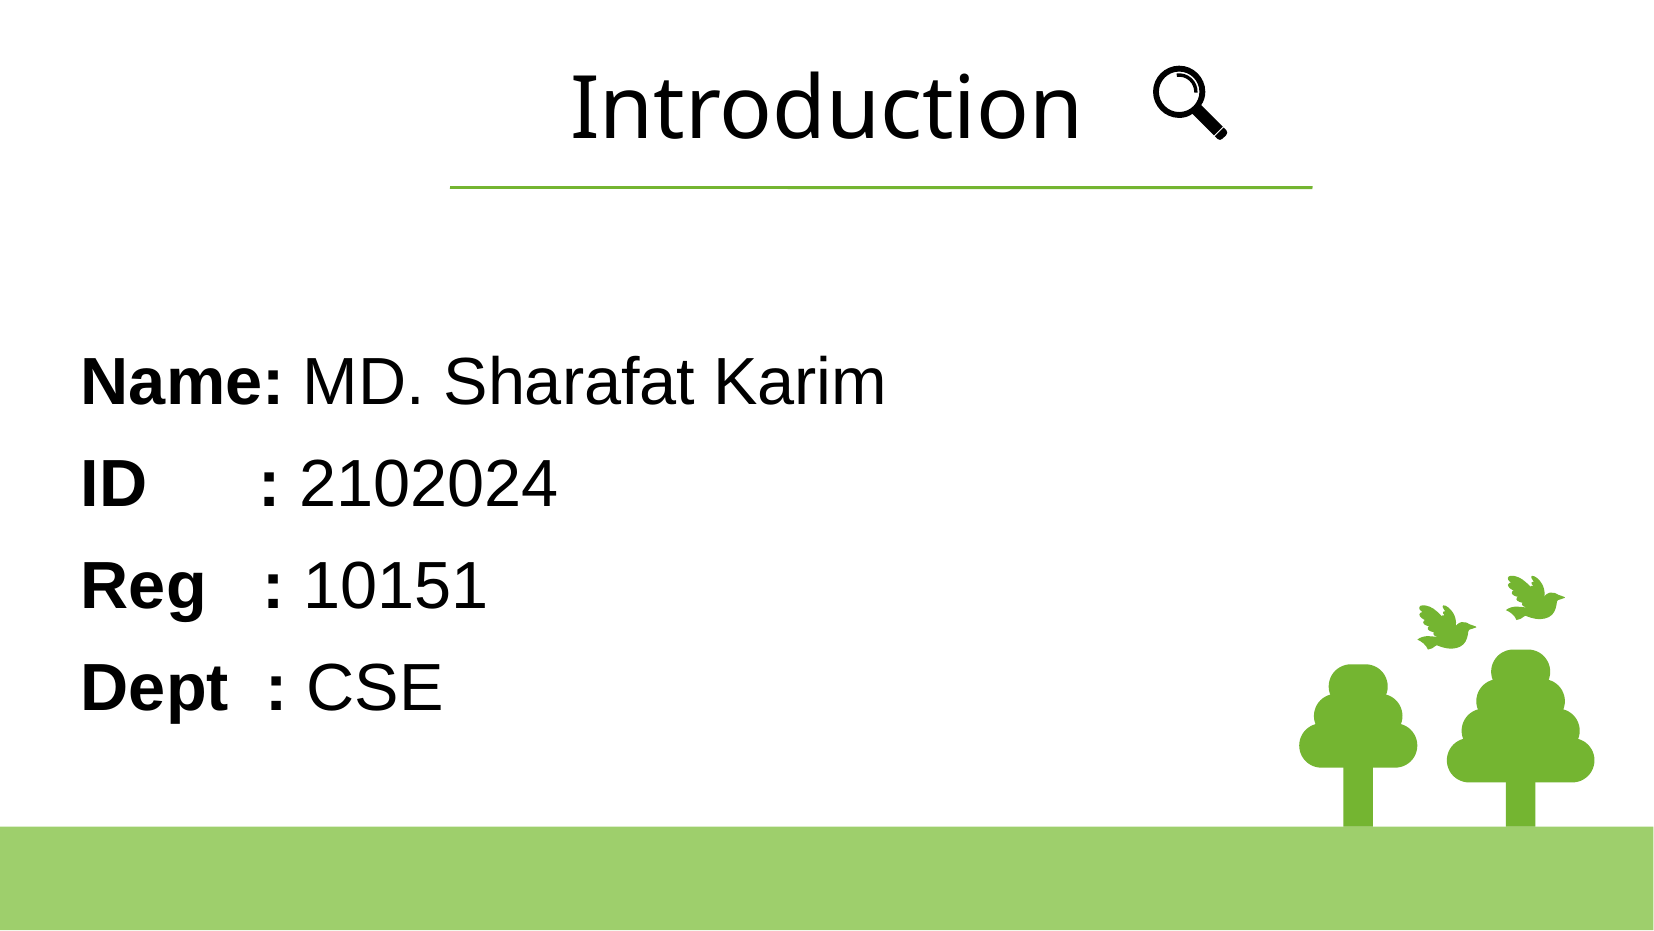

# Introduction
Name: MD. Sharafat Karim
ID : 2102024
Reg : 10151
Dept : CSE